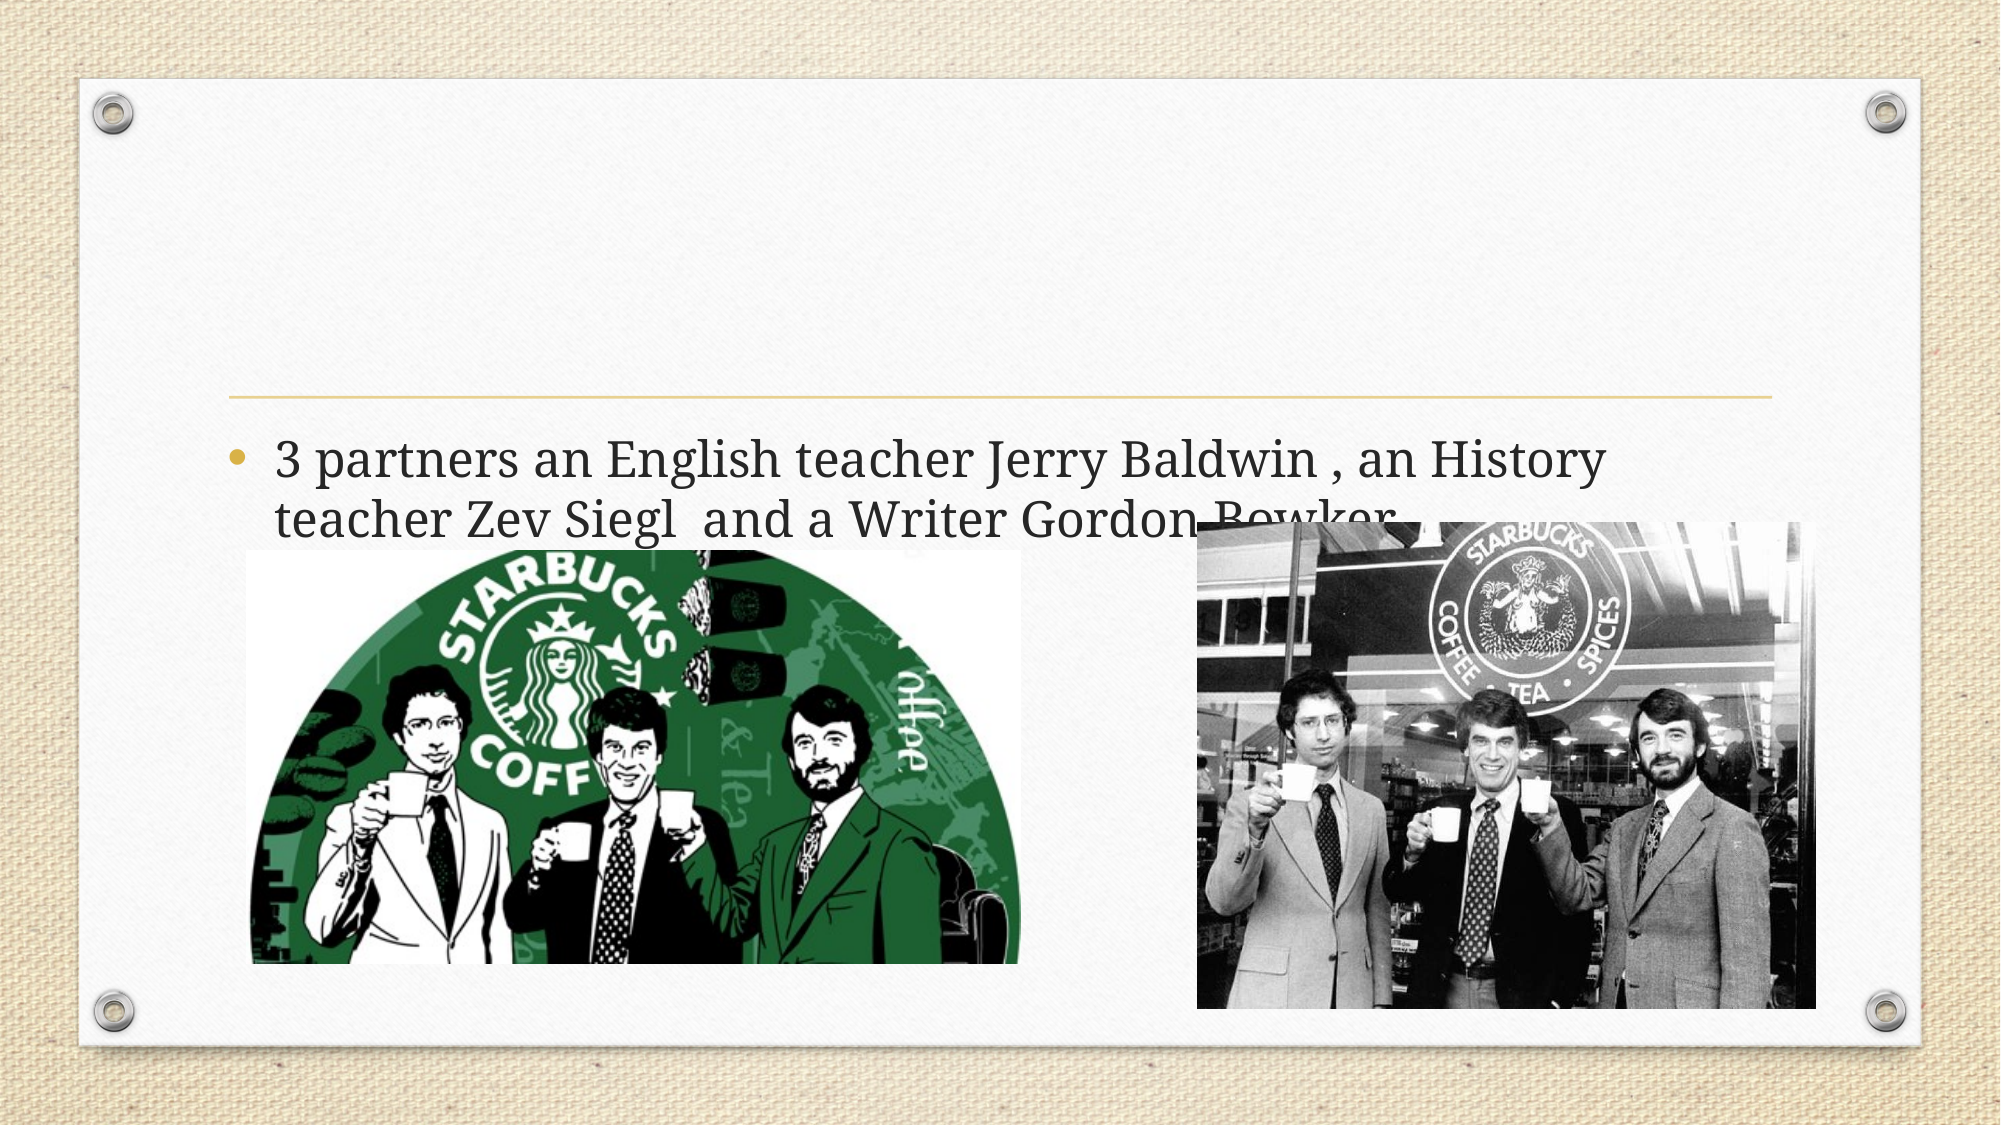

#
3 partners an English teacher Jerry Baldwin , an History teacher Zev Siegl and a Writer Gordon Bowker